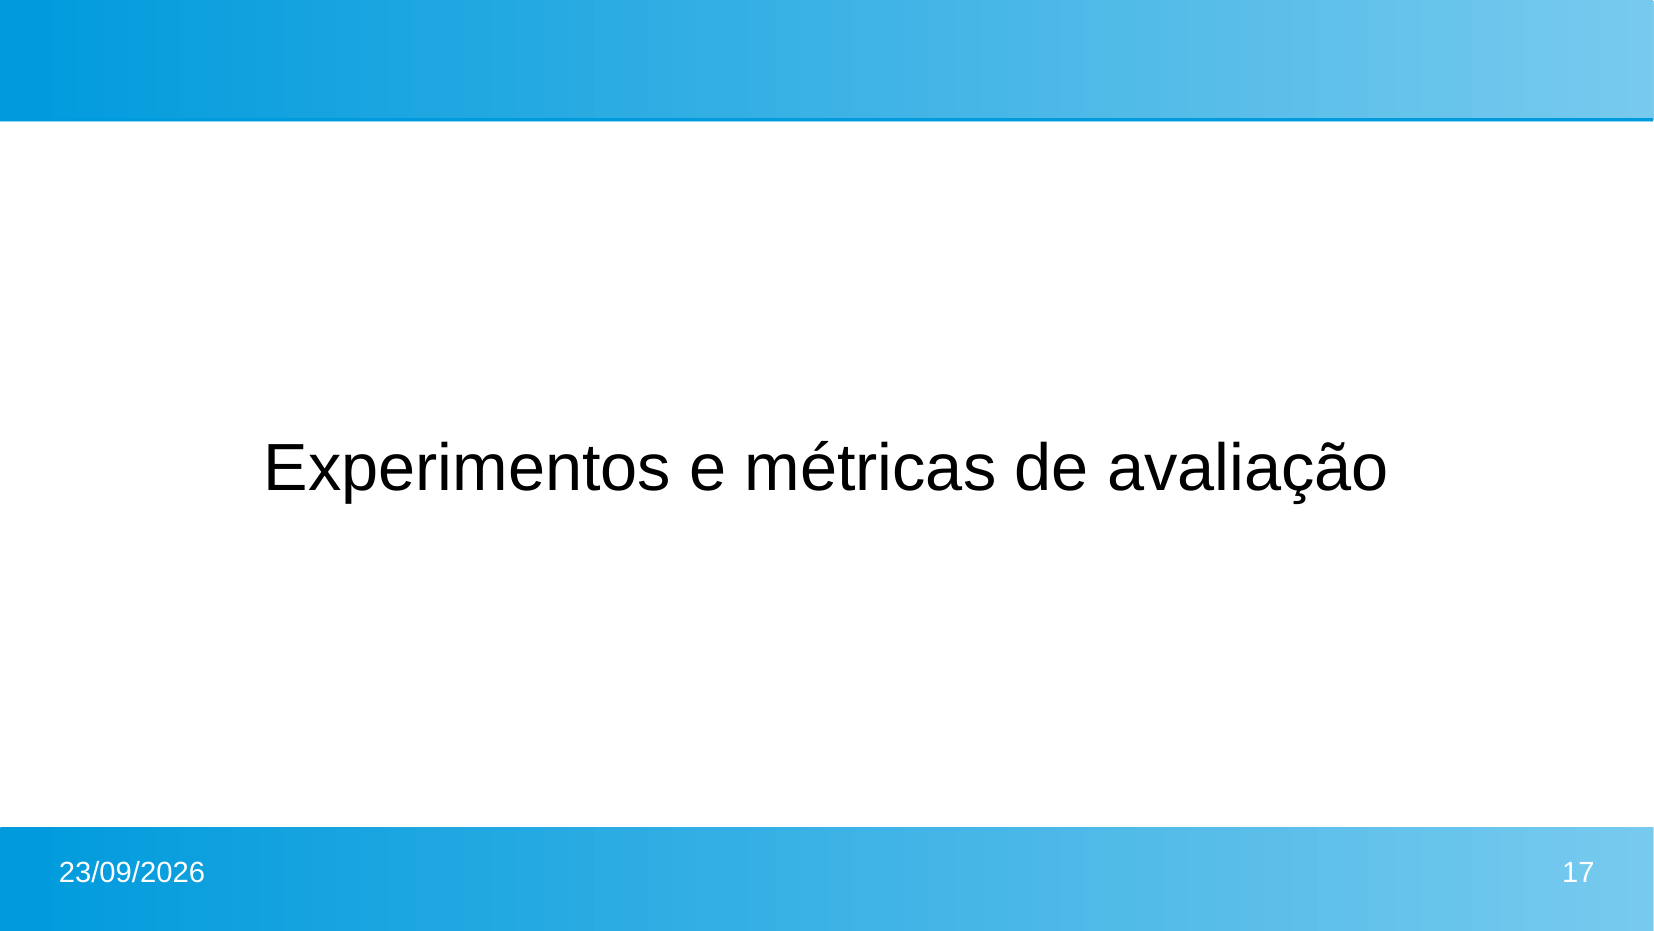

# Experimentos e métricas de avaliação
17